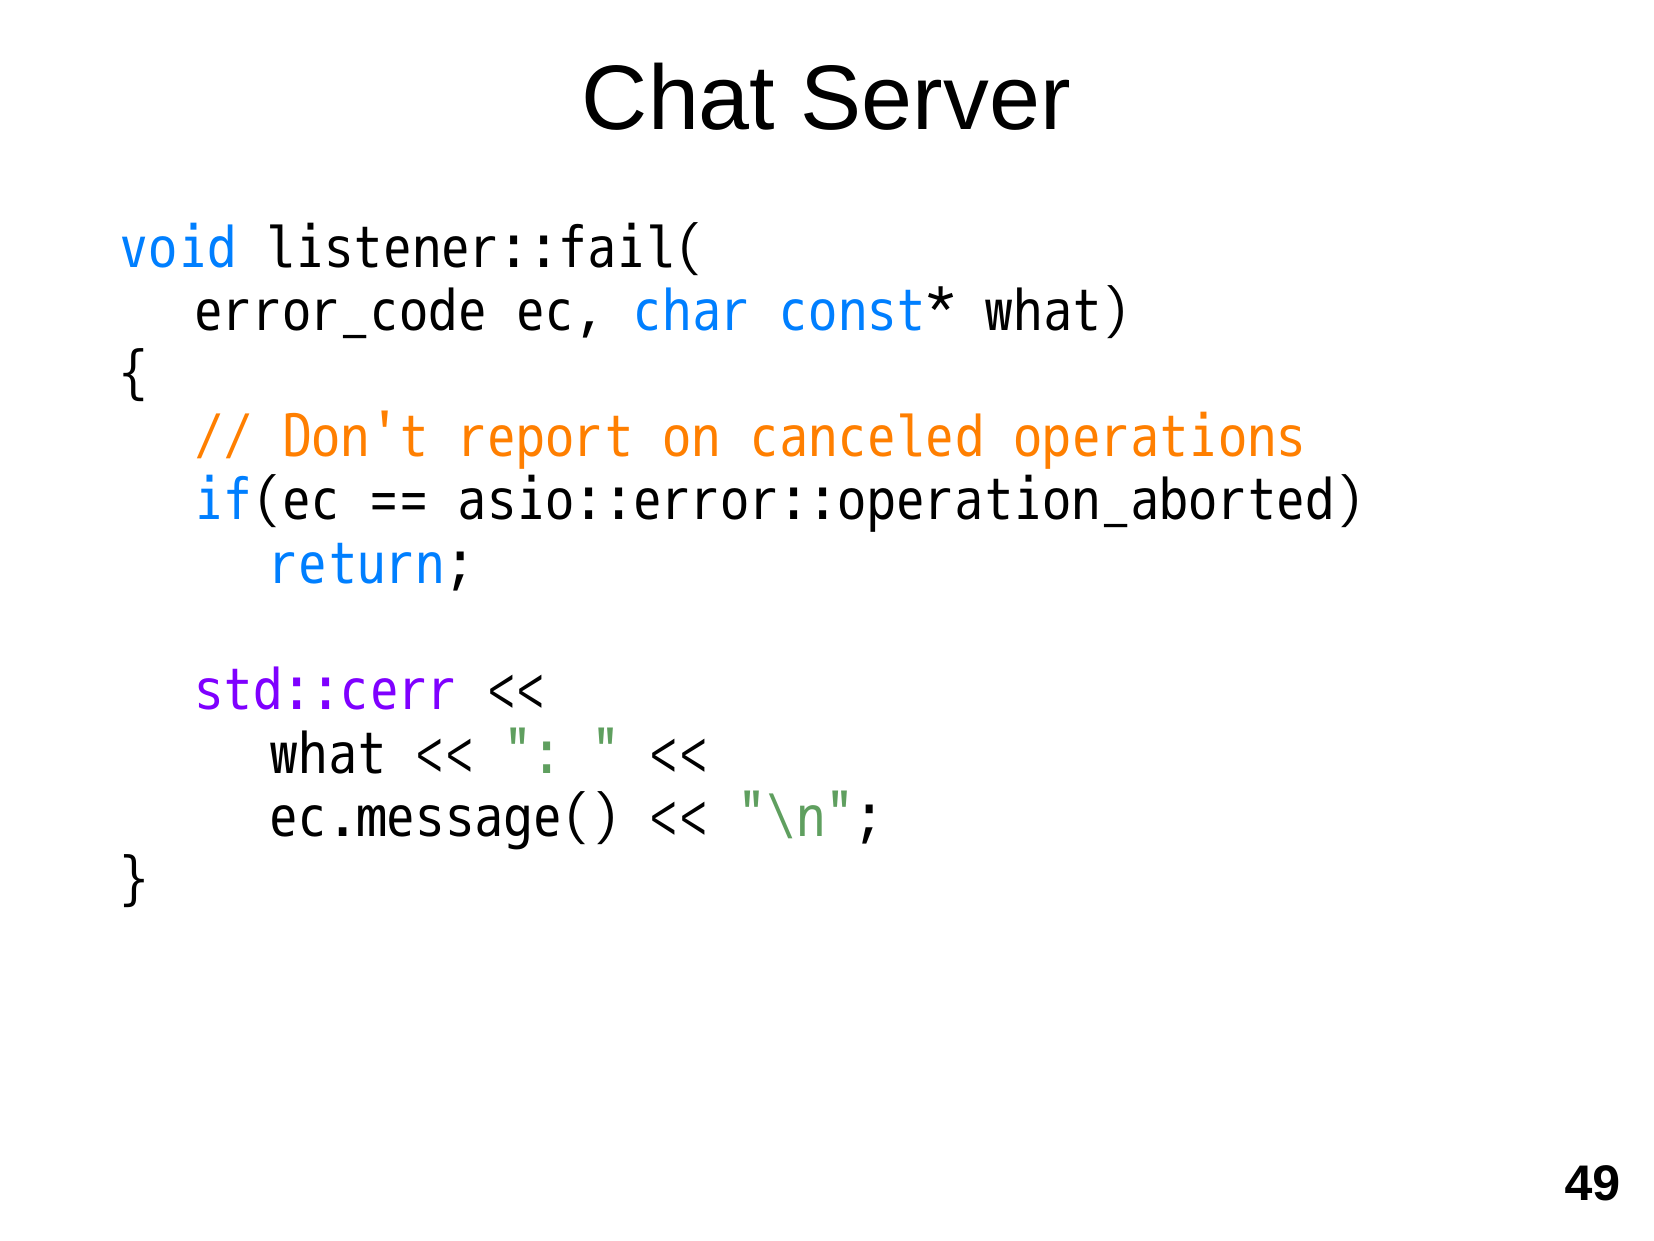

# Chat Server
void listener::fail(
	error_code ec, char const* what)
{
	// Don't report on canceled operations
	if(ec == asio::error::operation_aborted)
		return;
	std::cerr <<
		what << ": " <<
		ec.message() << "\n";
}
49